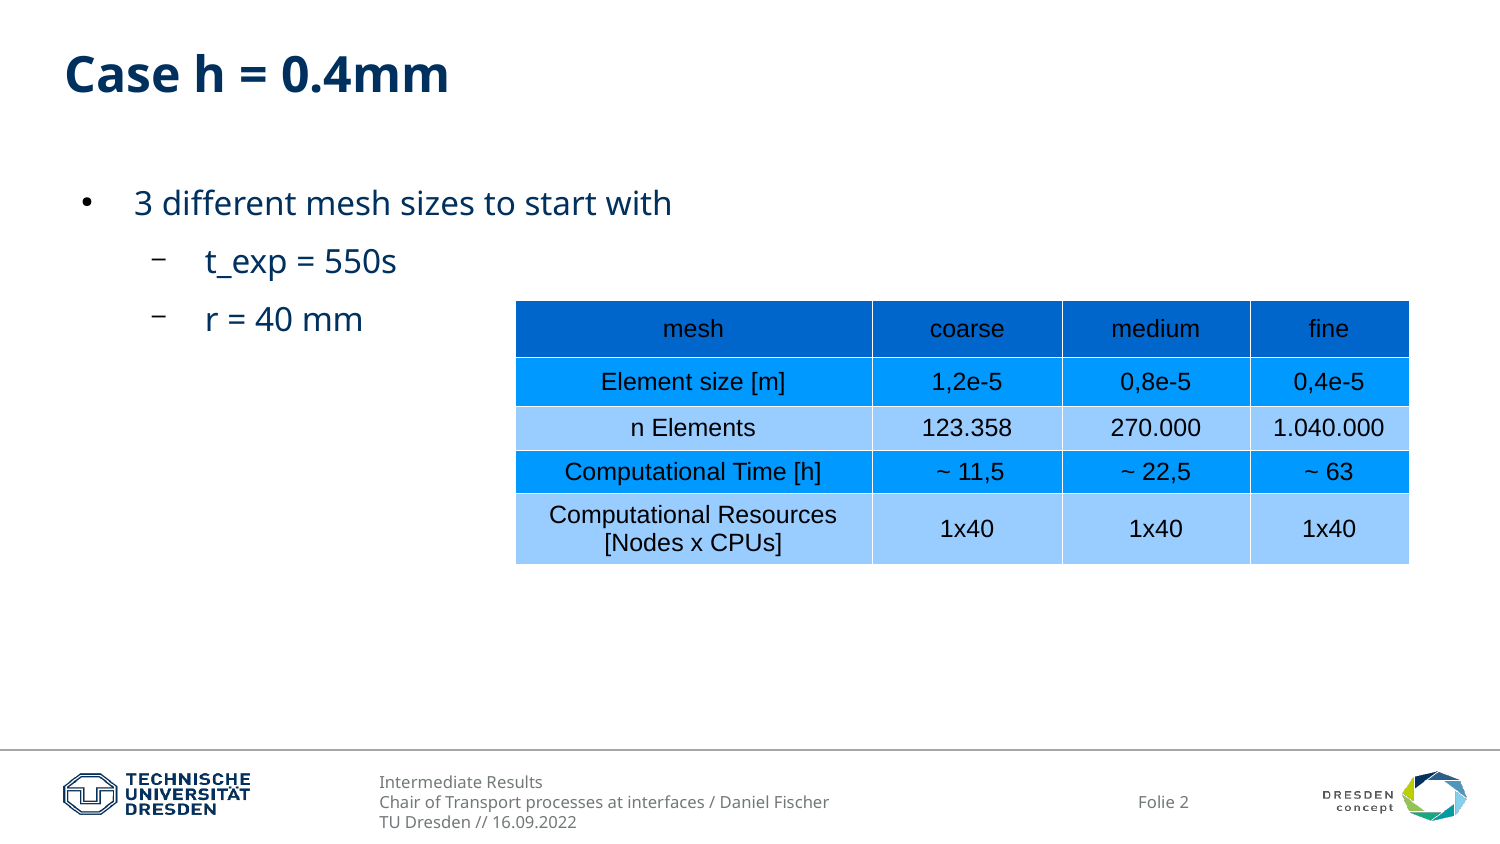

# Case h = 0.4mm
3 different mesh sizes to start with
t_exp = 550s
r = 40 mm
| mesh | coarse | medium | fine |
| --- | --- | --- | --- |
| Element size [m] | 1,2e-5 | 0,8e-5 | 0,4e-5 |
| n Elements | 123.358 | 270.000 | 1.040.000 |
| Computational Time [h] | ~ 11,5 | ~ 22,5 | ~ 63 |
| Computational Resources [Nodes x CPUs] | 1x40 | 1x40 | 1x40 |